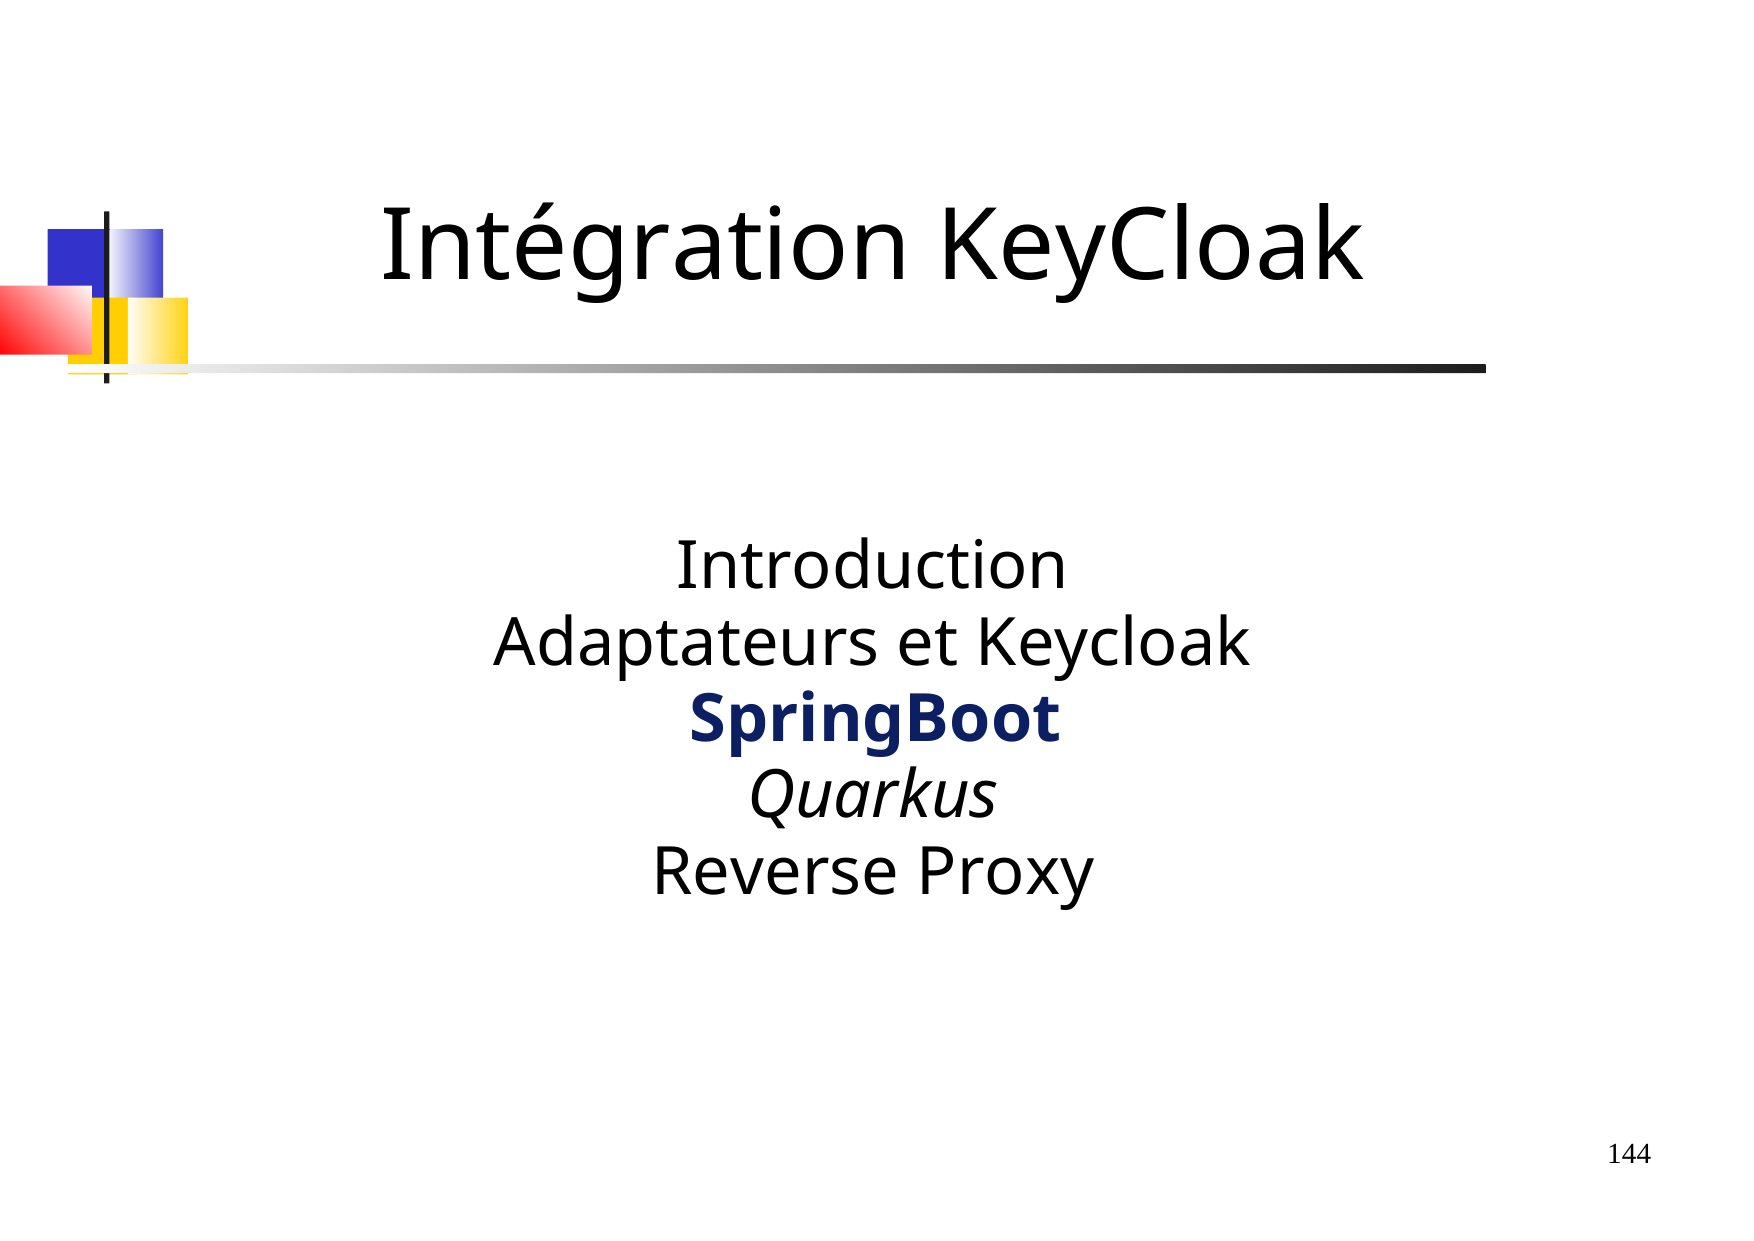

# Intégration KeyCloak
Introduction
Adaptateurs et Keycloak
SpringBoot
Quarkus
Reverse Proxy